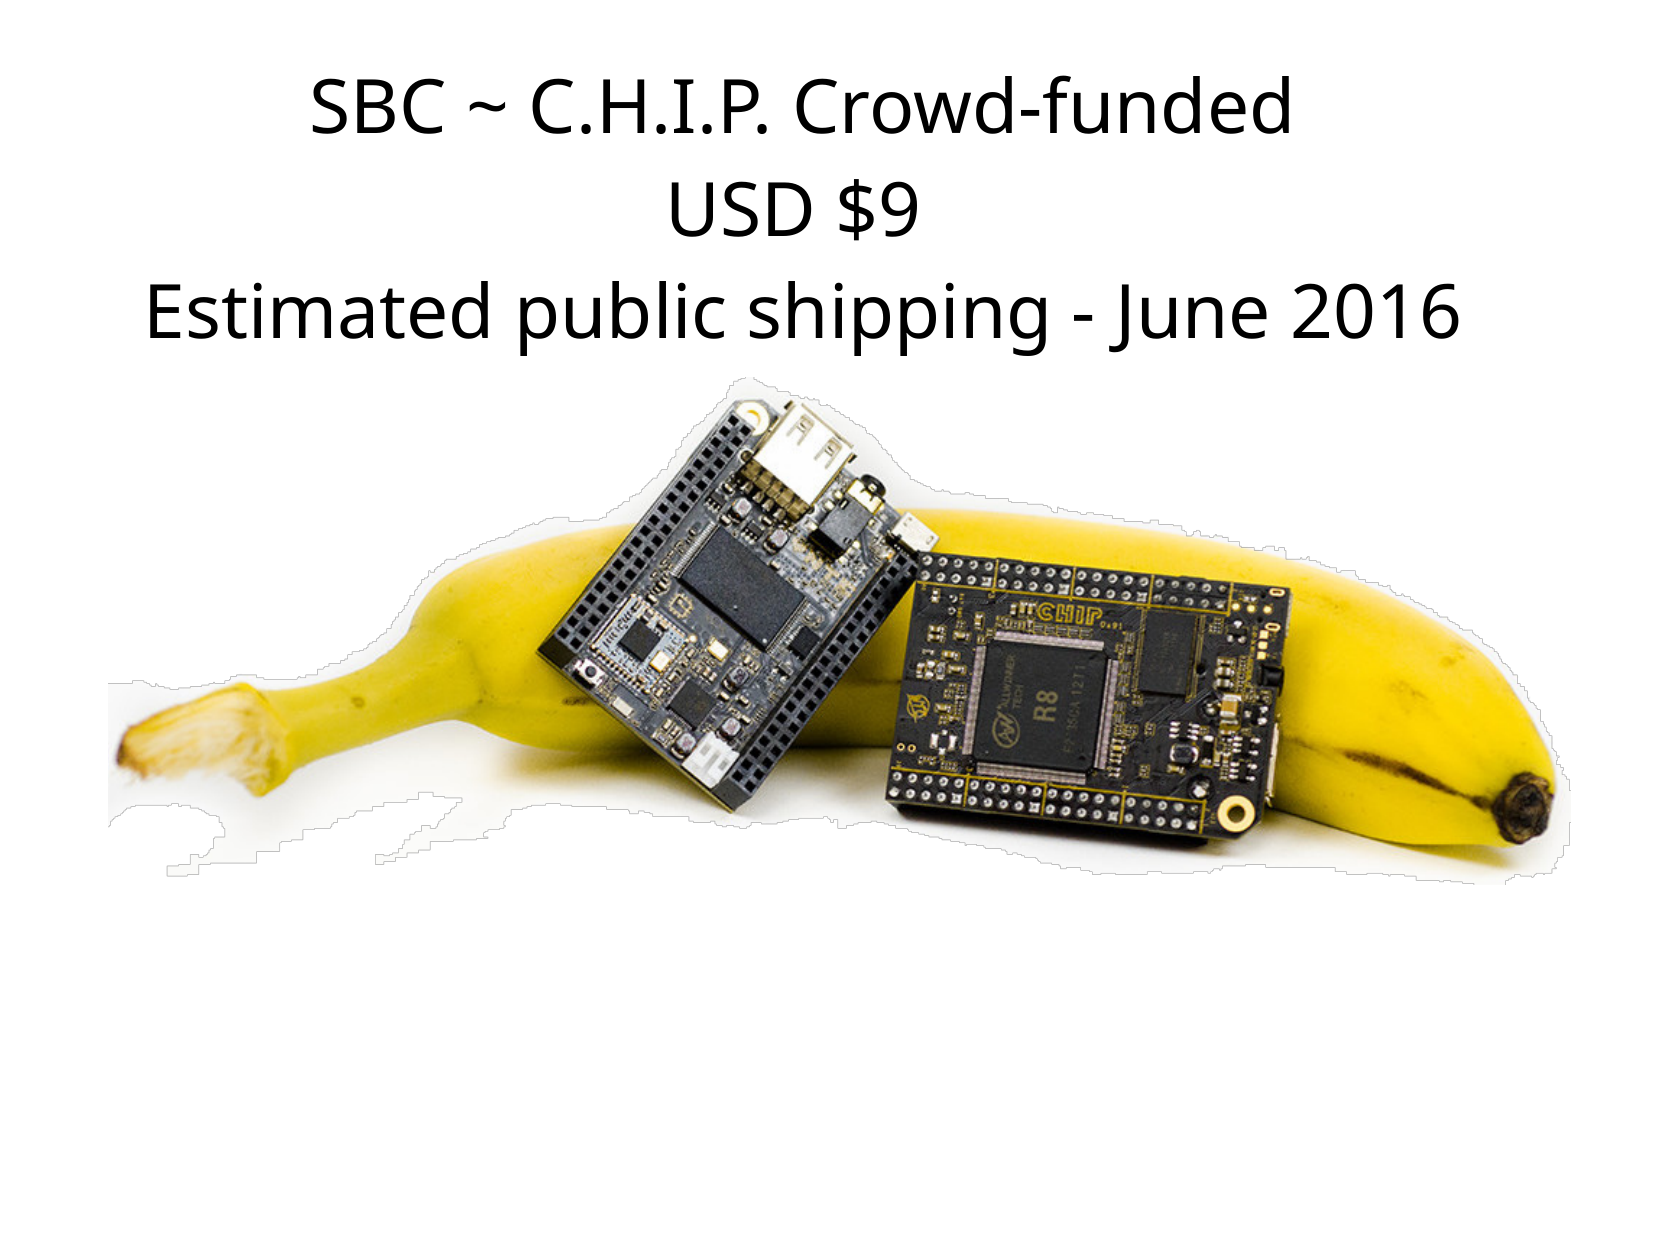

# SBC ~ C.H.I.P. Crowd-funded USD $9 Estimated public shipping - June 2016